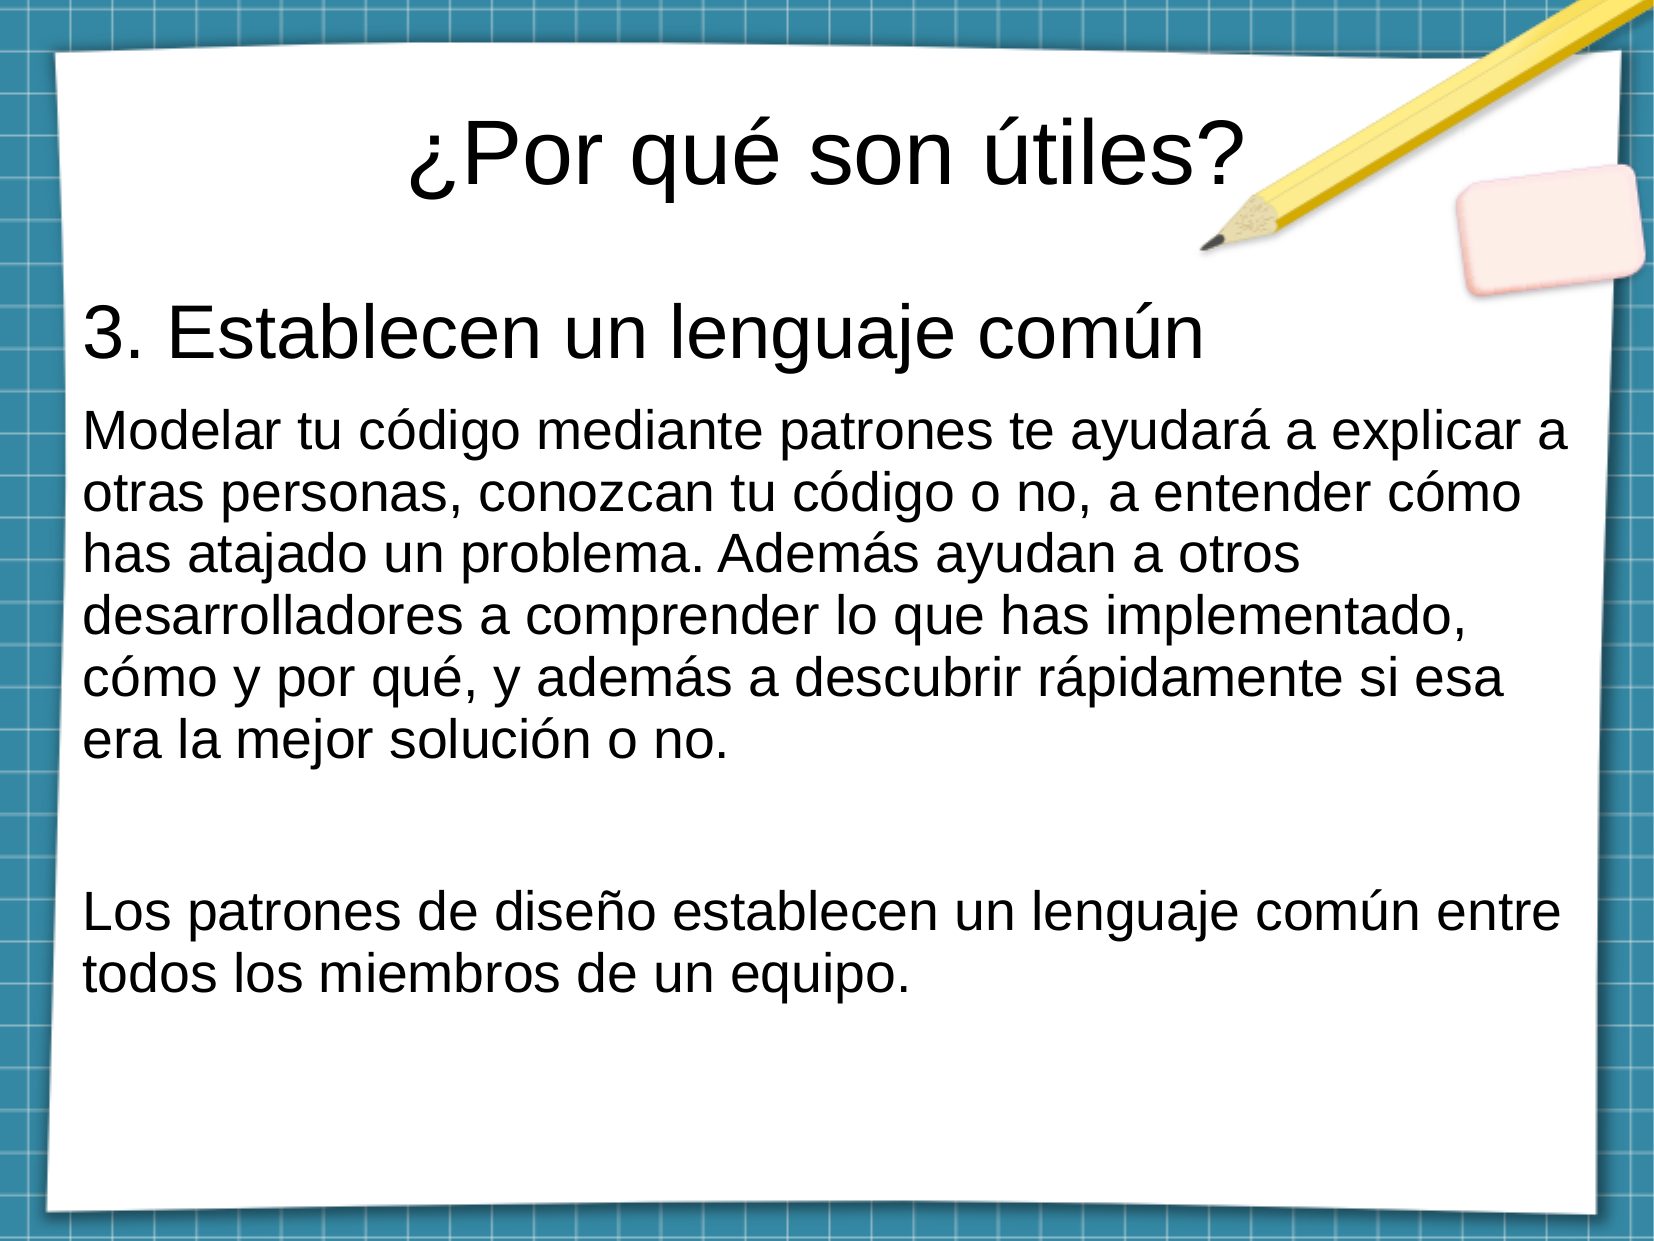

# ¿Por qué son útiles?
3. Establecen un lenguaje común
Modelar tu código mediante patrones te ayudará a explicar a otras personas, conozcan tu código o no, a entender cómo has atajado un problema. Además ayudan a otros desarrolladores a comprender lo que has implementado, cómo y por qué, y además a descubrir rápidamente si esa era la mejor solución o no.
Los patrones de diseño establecen un lenguaje común entre todos los miembros de un equipo.